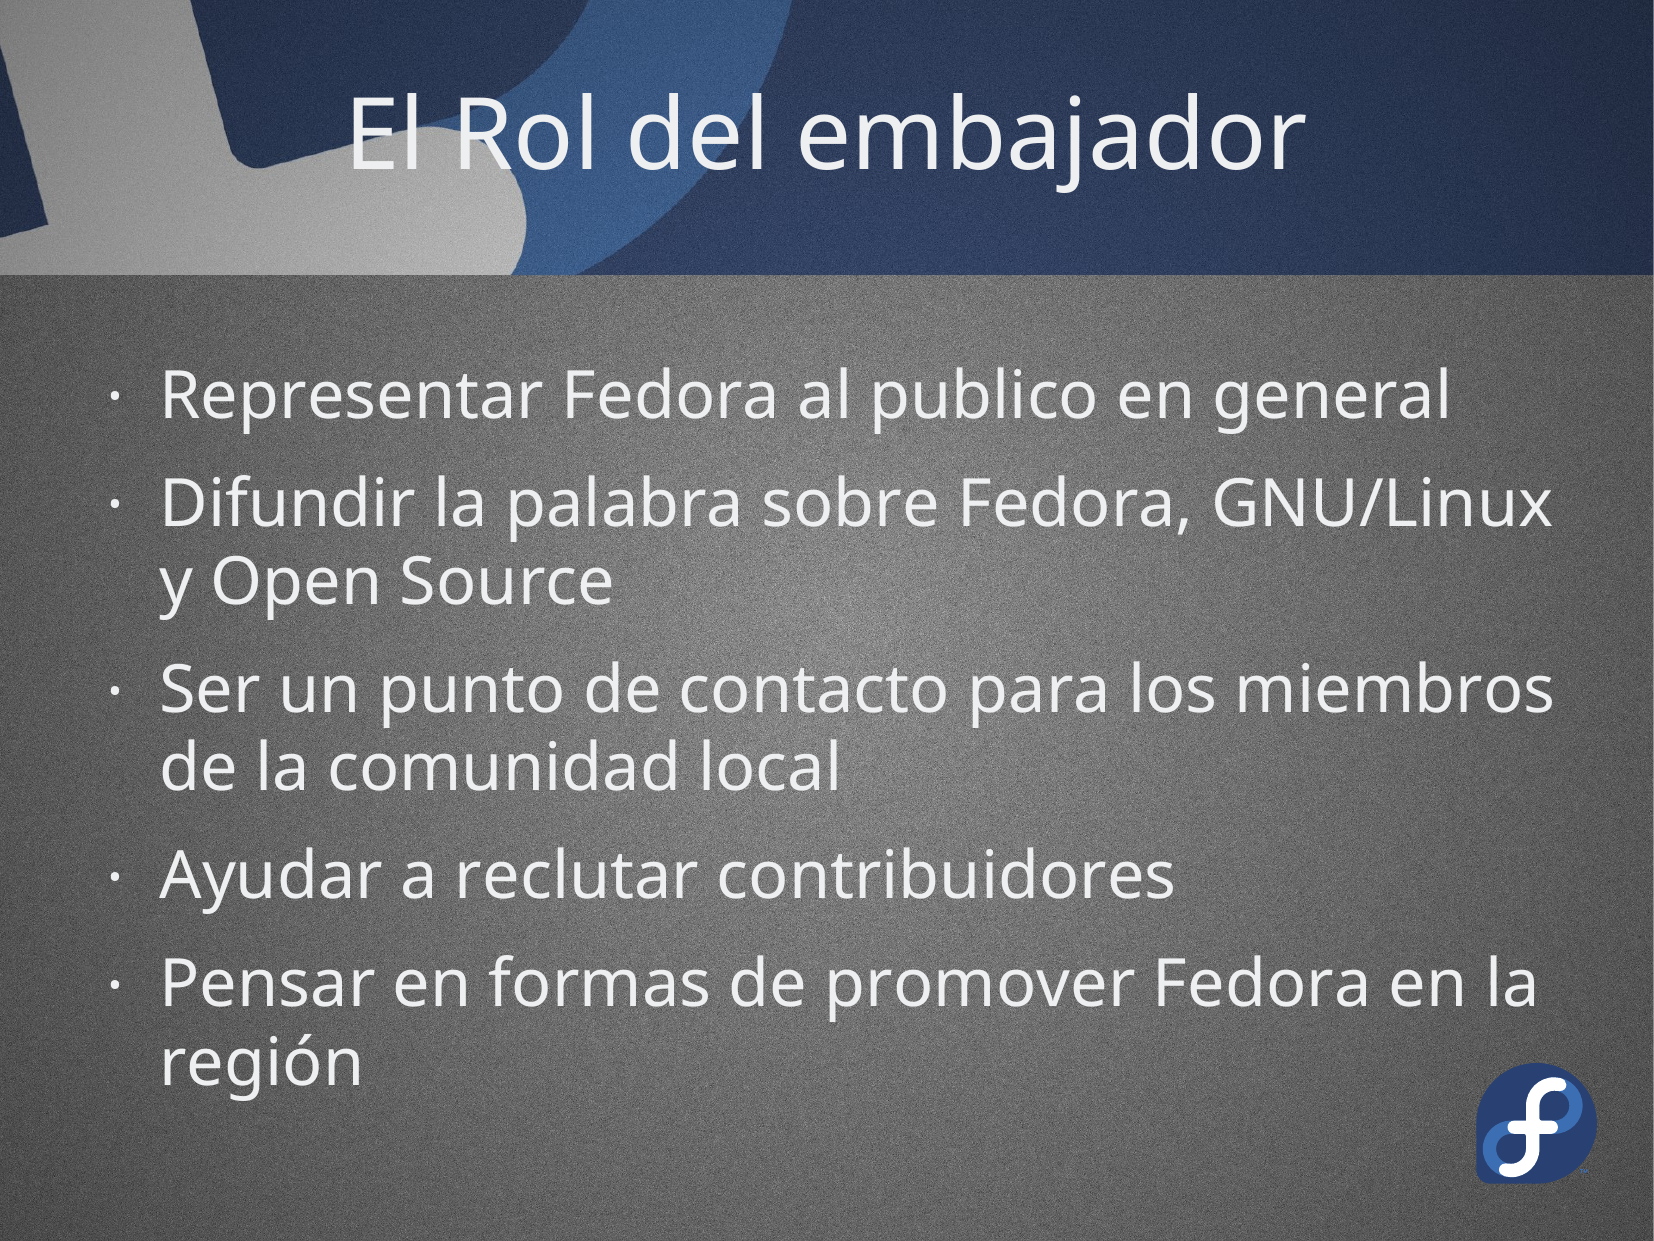

El Rol del embajador
Representar Fedora al publico en general
Difundir la palabra sobre Fedora, GNU/Linux y Open Source
Ser un punto de contacto para los miembros de la comunidad local
Ayudar a reclutar contribuidores
Pensar en formas de promover Fedora en la región